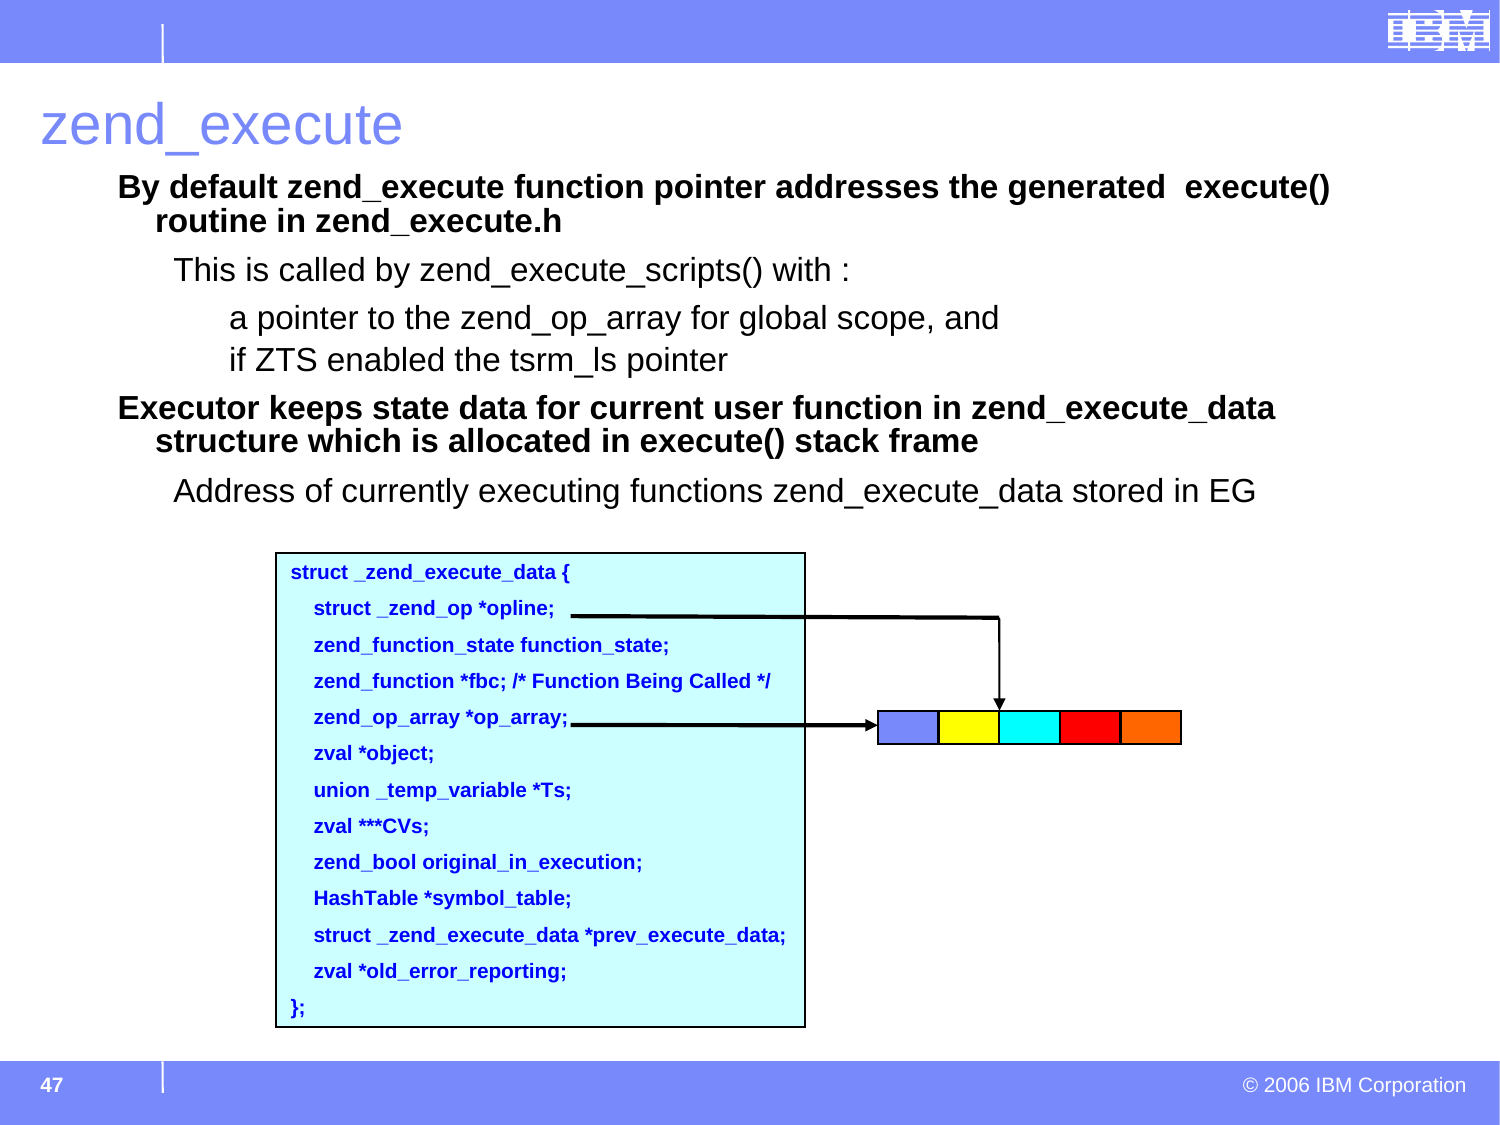

# zend_execute
By default zend_execute function pointer addresses the generated execute() routine in zend_execute.h
This is called by zend_execute_scripts() with :
a pointer to the zend_op_array for global scope, and
if ZTS enabled the tsrm_ls pointer
Executor keeps state data for current user function in zend_execute_data structure which is allocated in execute() stack frame
Address of currently executing functions zend_execute_data stored in EG
struct _zend_execute_data {
 struct _zend_op *opline;
 zend_function_state function_state;
 zend_function *fbc; /* Function Being Called */
 zend_op_array *op_array;
 zval *object;
 union _temp_variable *Ts;
 zval ***CVs;
 zend_bool original_in_execution;
 HashTable *symbol_table;
 struct _zend_execute_data *prev_execute_data;
 zval *old_error_reporting;
};
47